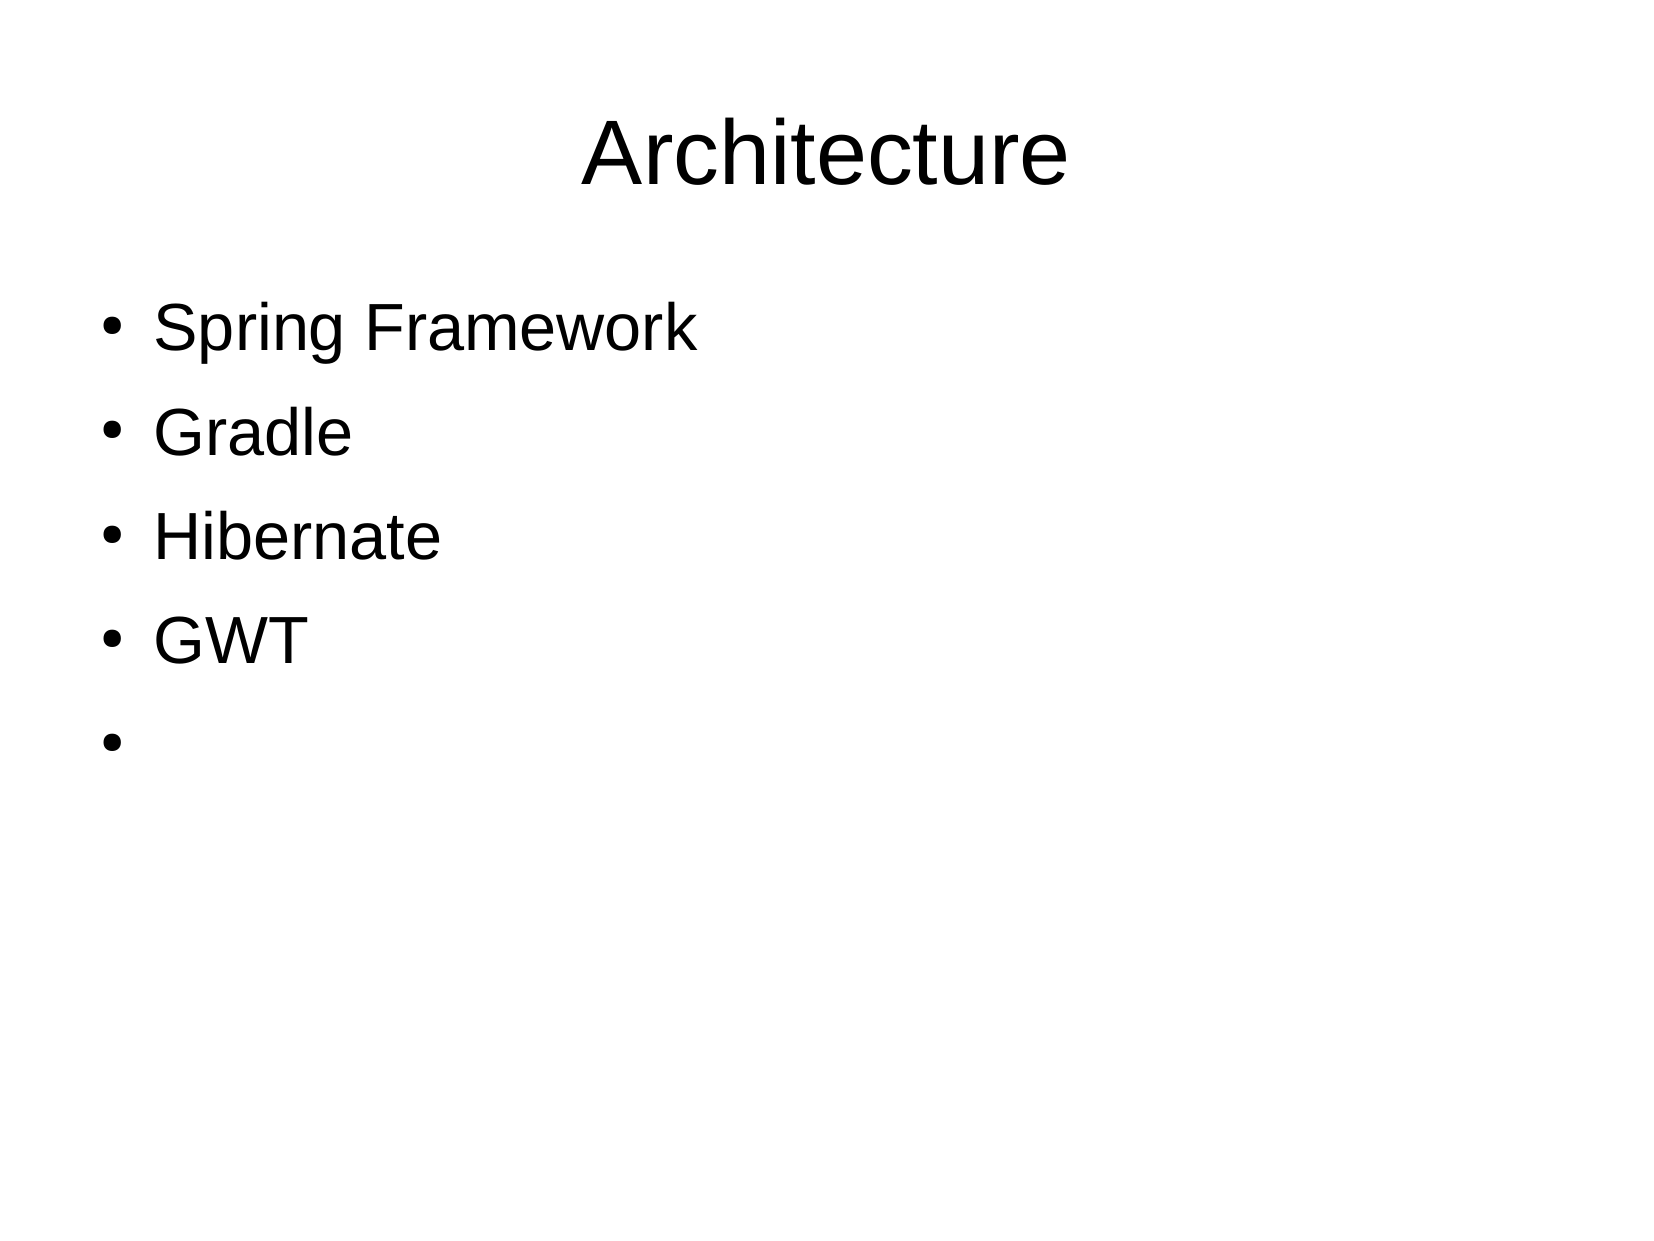

# Architecture
Spring Framework
Gradle
Hibernate
GWT